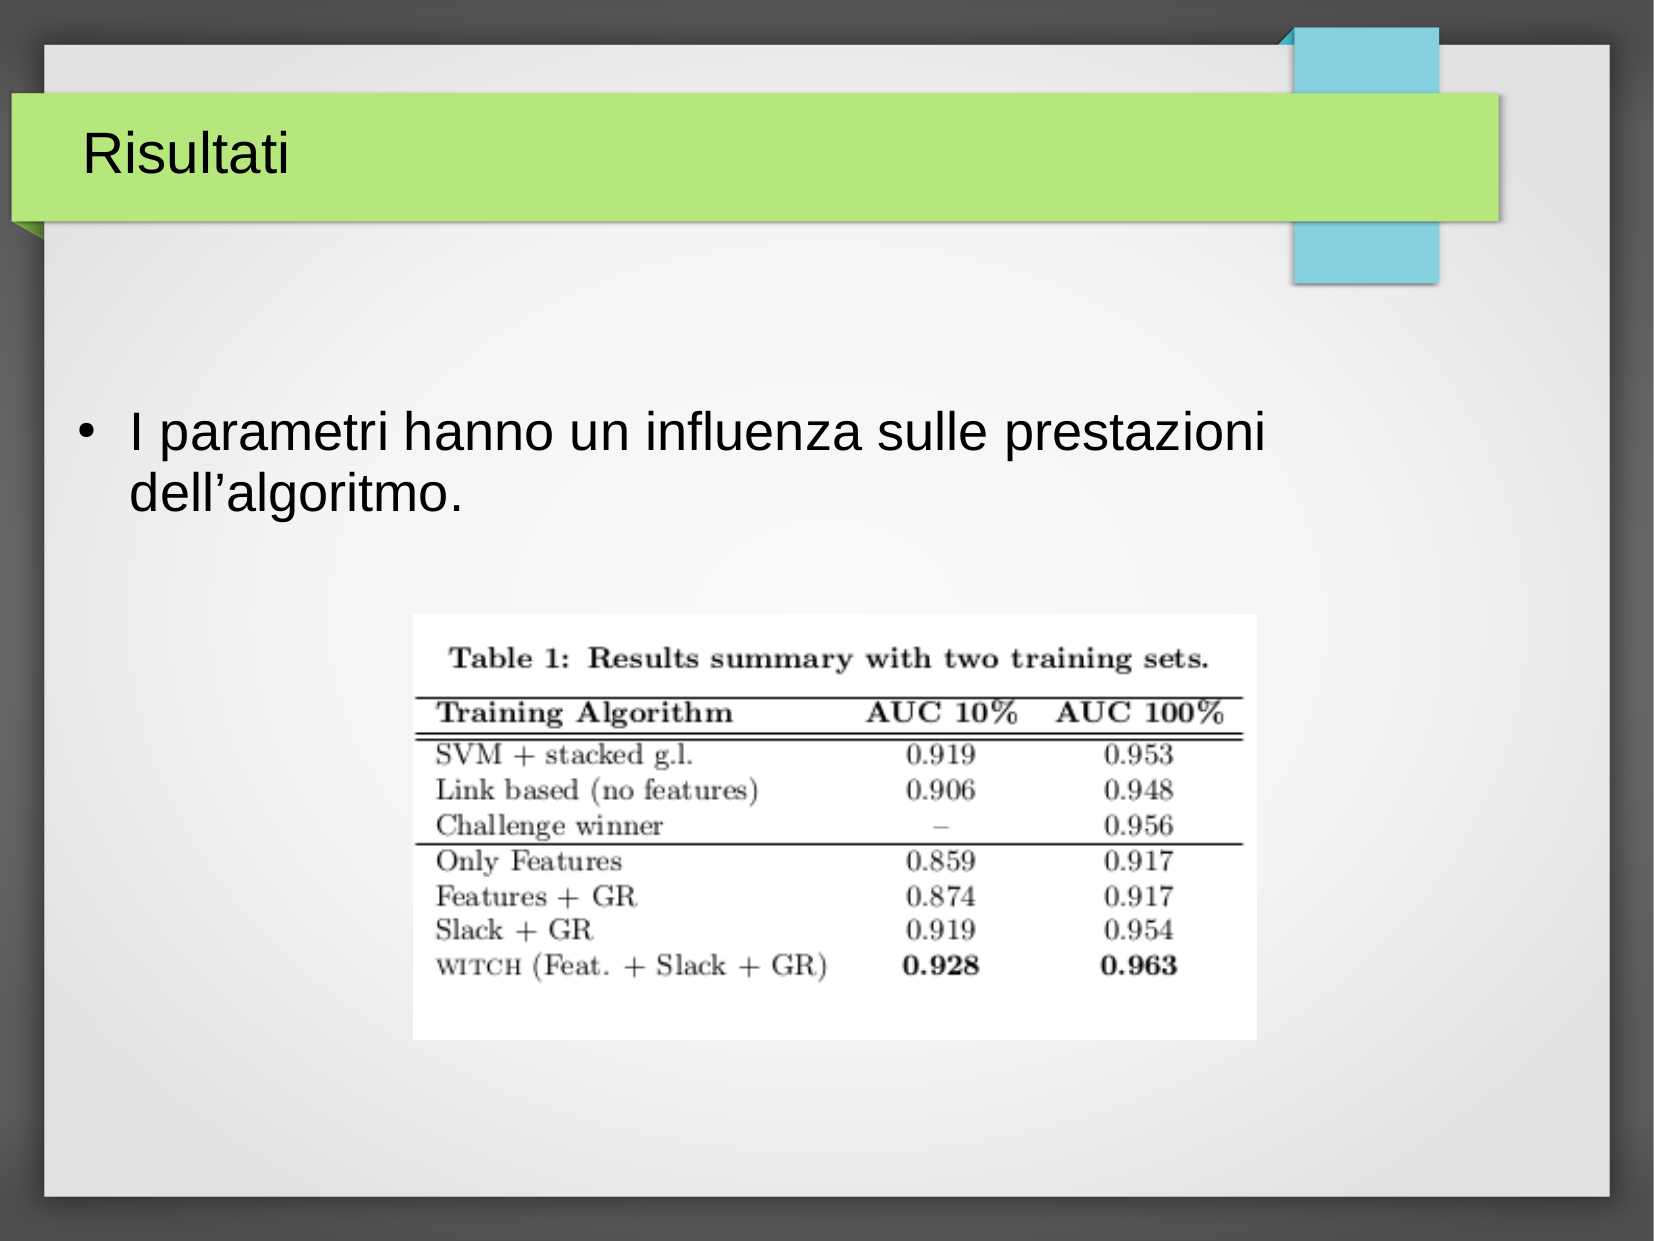

# Risultati
I parametri hanno un influenza sulle prestazioni dell’algoritmo.